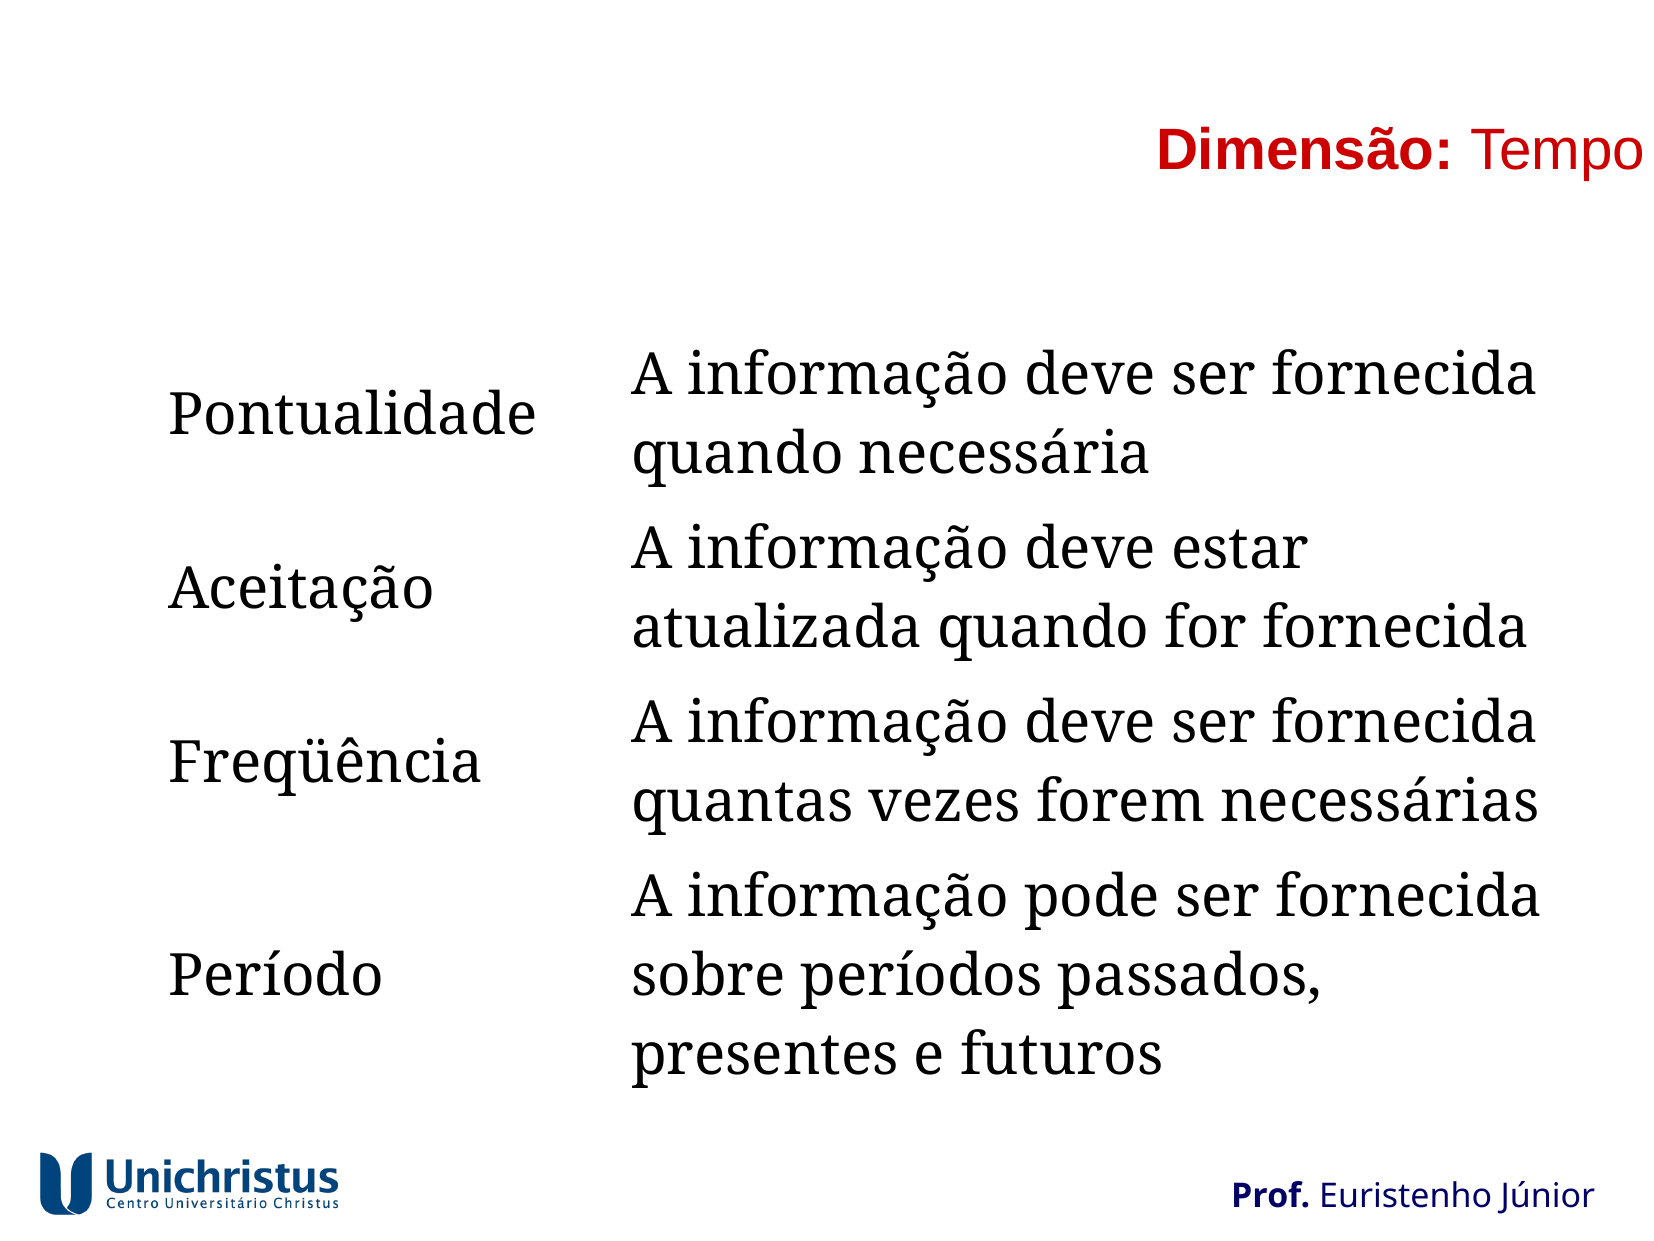

Dimensão: Tempo
| Pontualidade | A informação deve ser fornecida quando necessária |
| --- | --- |
| Aceitação | A informação deve estar atualizada quando for fornecida |
| Freqüência | A informação deve ser fornecida quantas vezes forem necessárias |
| Período | A informação pode ser fornecida sobre períodos passados, presentes e futuros |
Prof. Euristenho Júnior